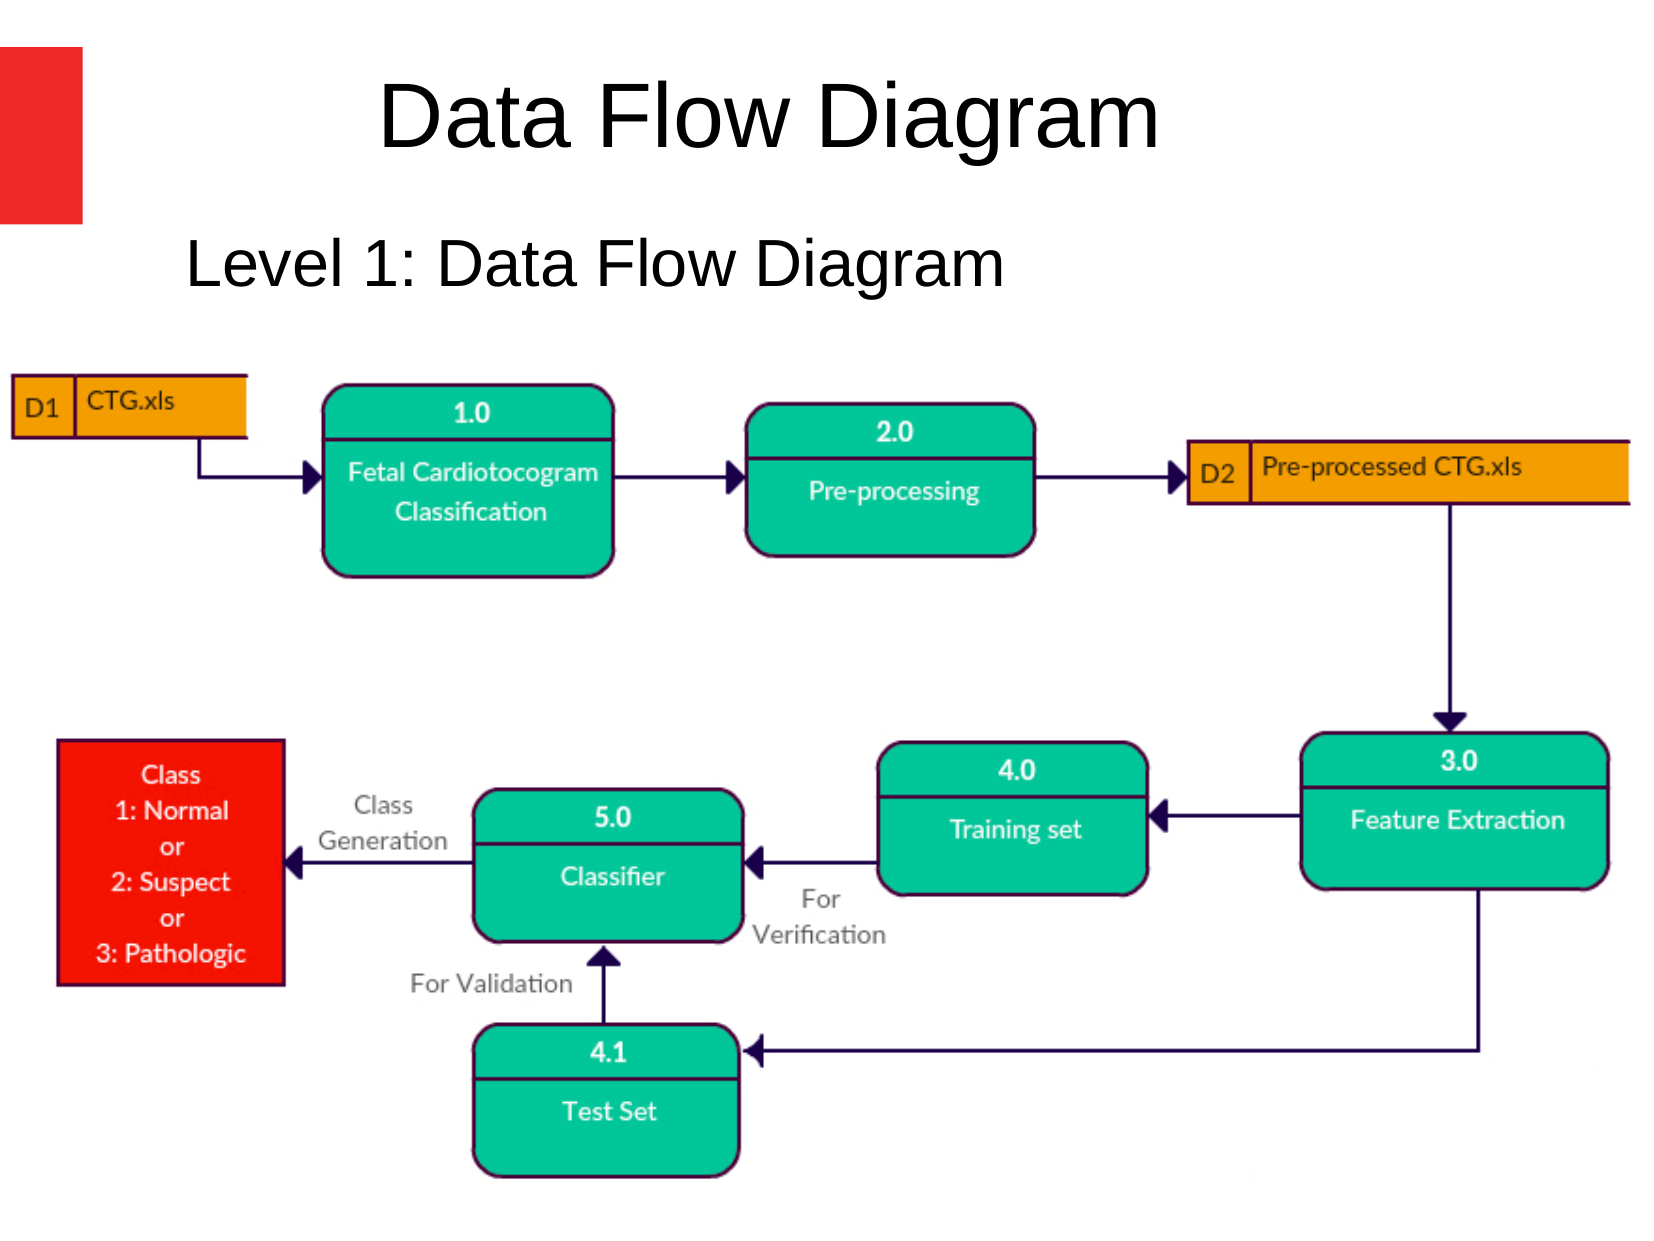

Data Flow Diagram
Level 1: Data Flow Diagram